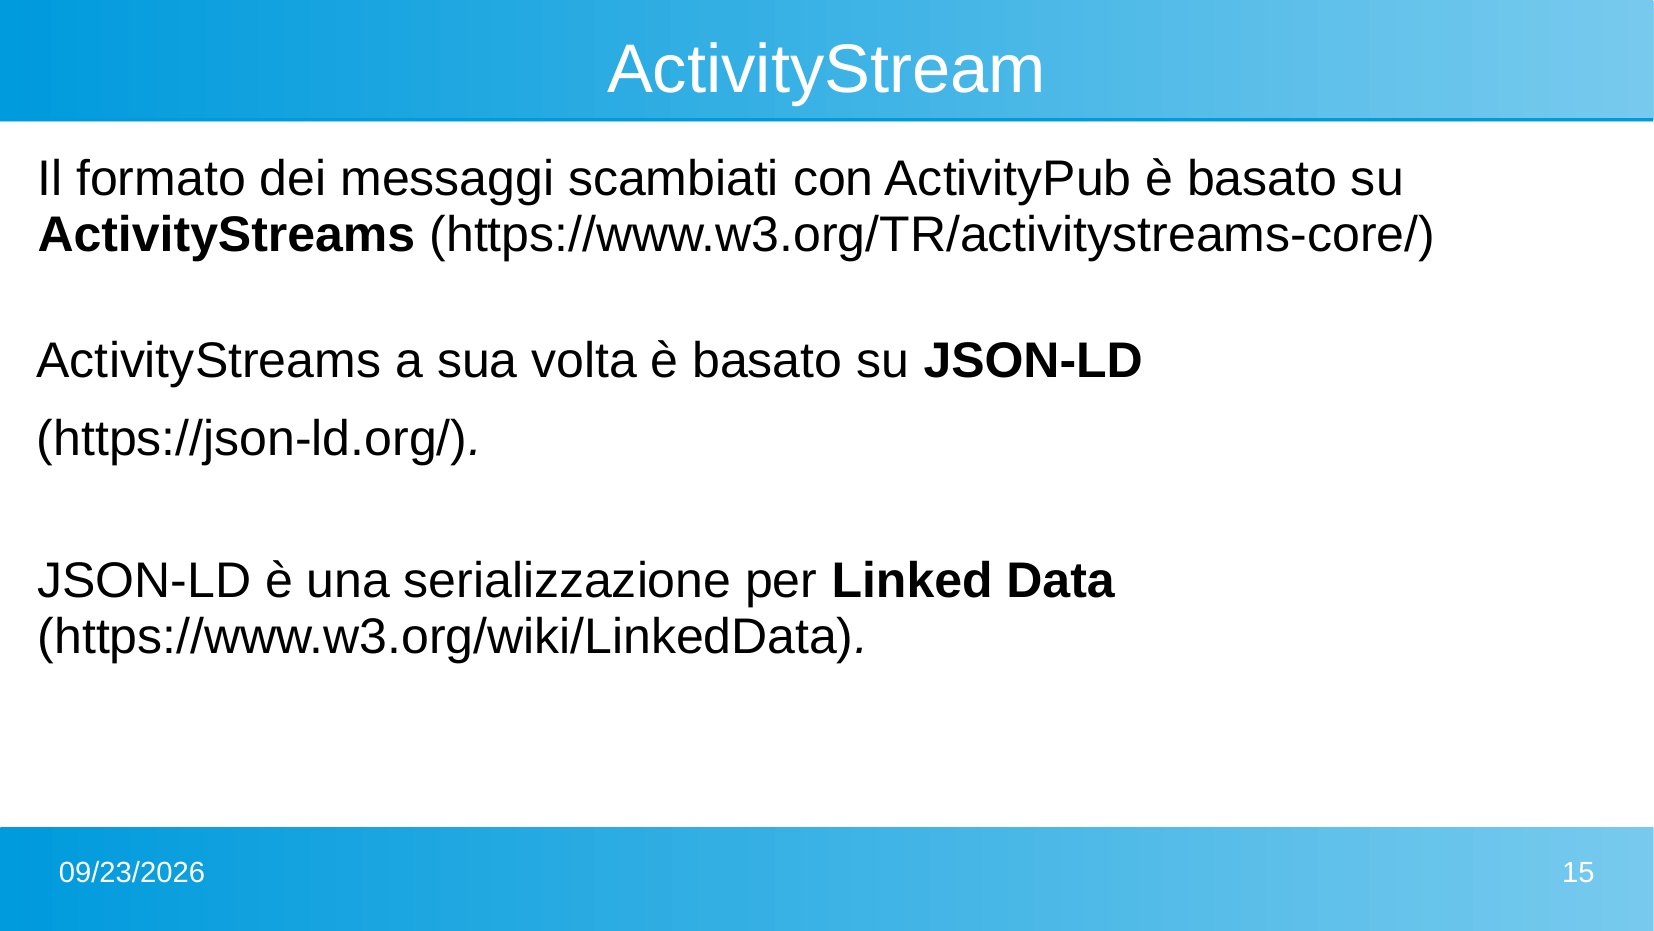

# ActivityStream
Il formato dei messaggi scambiati con ActivityPub è basato su ActivityStreams (https://www.w3.org/TR/activitystreams-core/)
ActivityStreams a sua volta è basato su JSON-LD
(https://json-ld.org/).
JSON-LD è una serializzazione per Linked Data (https://www.w3.org/wiki/LinkedData).
15